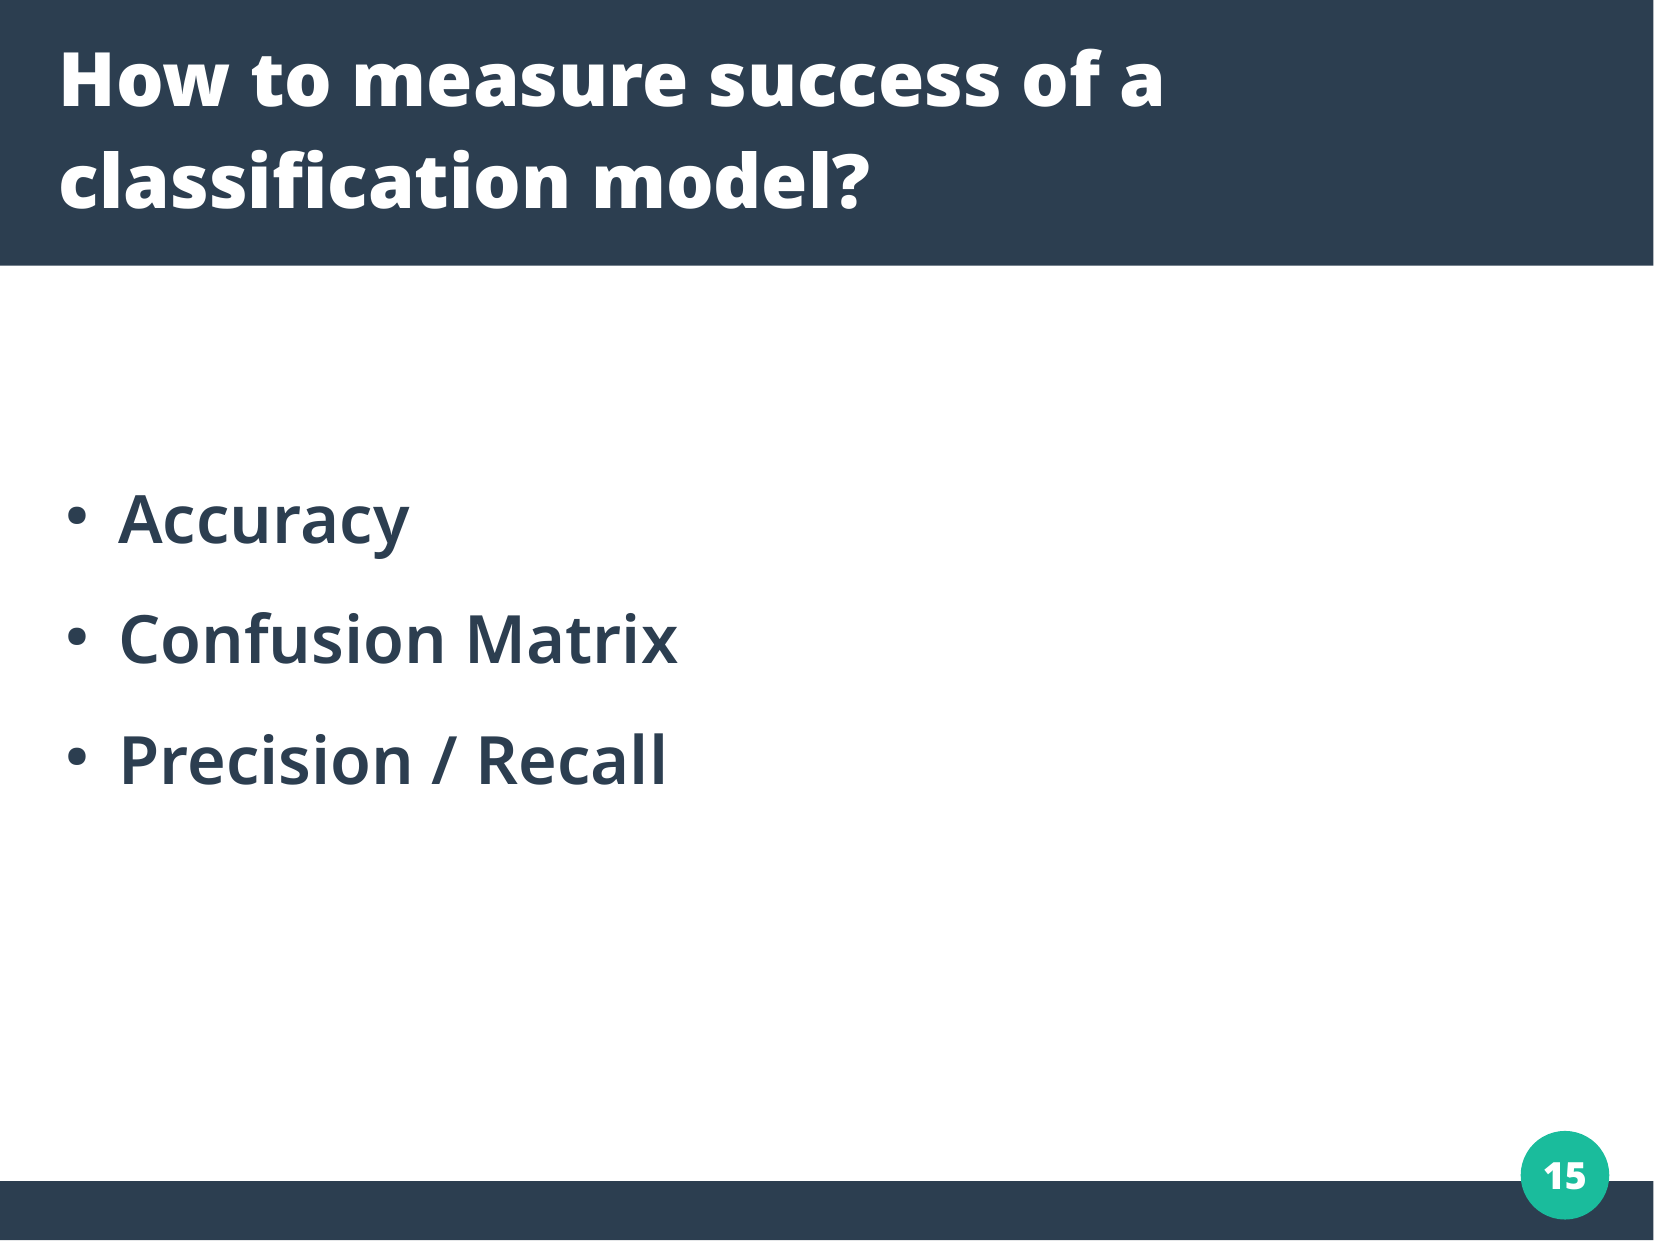

# How to measure success of a classification model?
Accuracy
Confusion Matrix
Precision / Recall
15